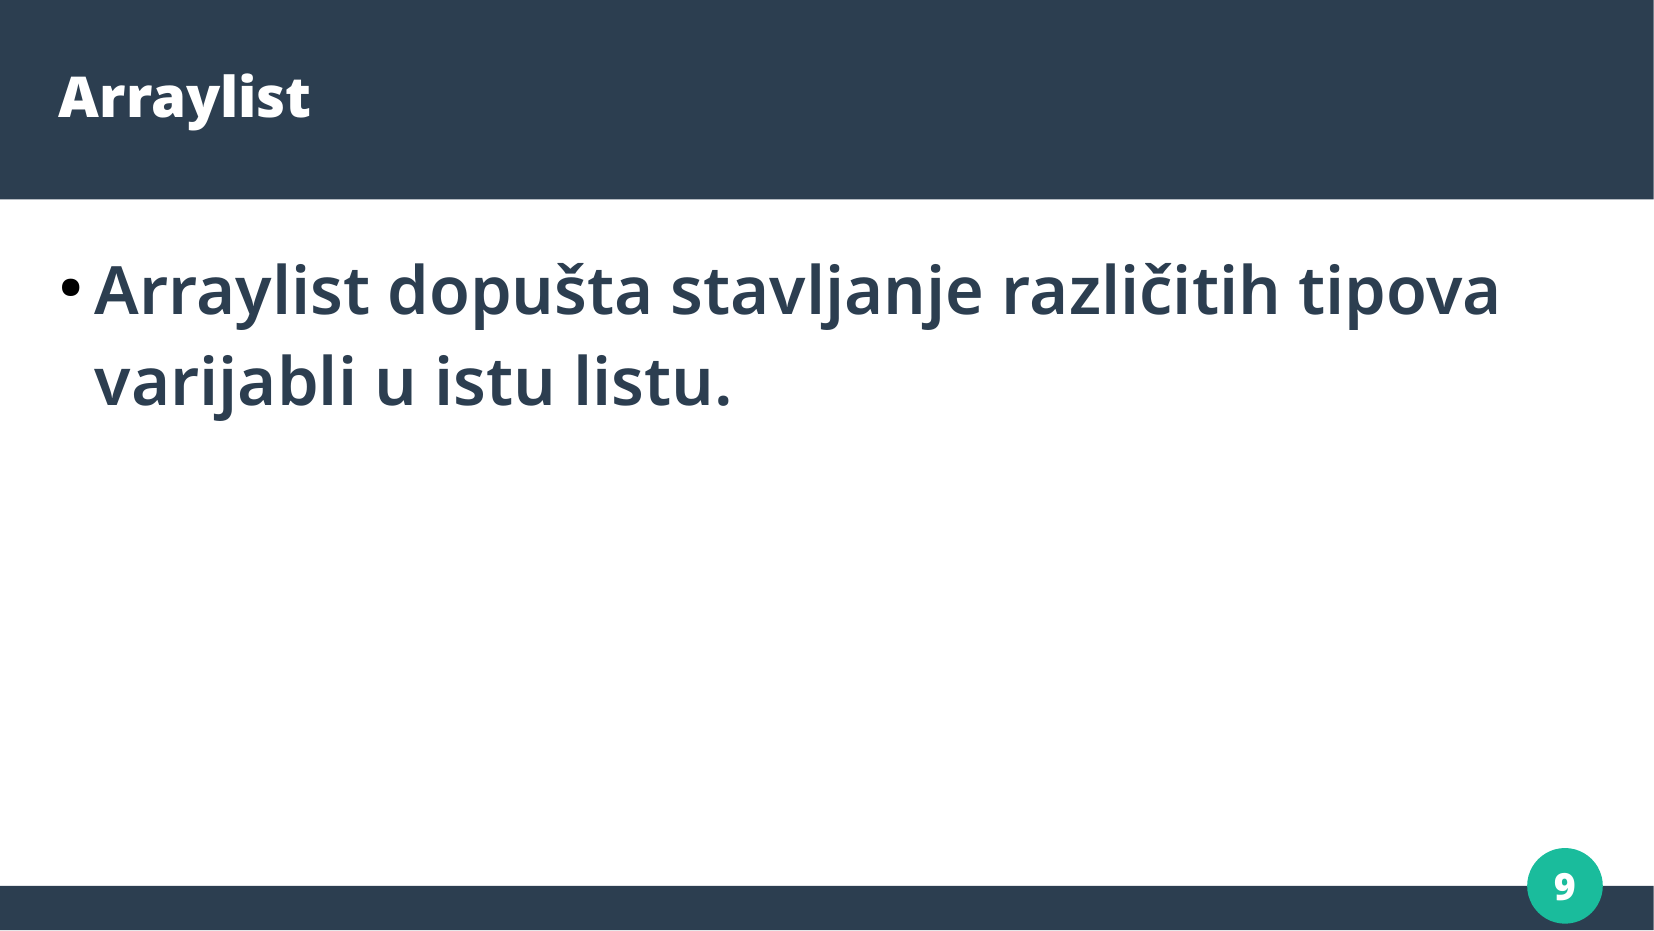

# Arraylist
Arraylist dopušta stavljanje različitih tipova varijabli u istu listu.